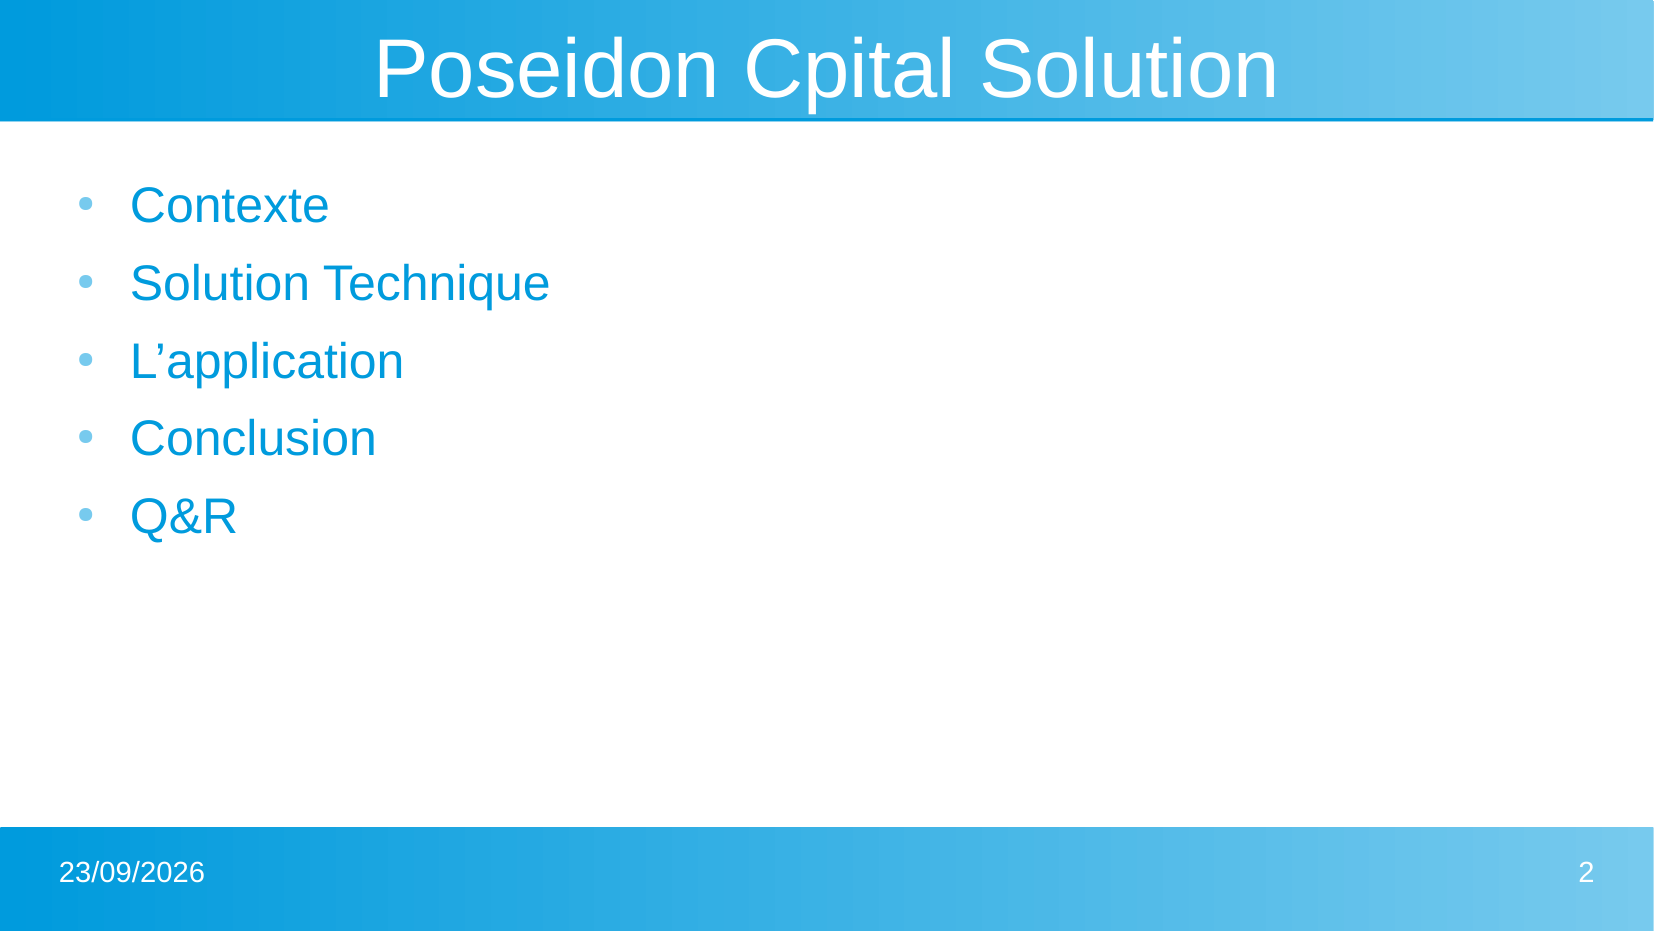

# Poseidon Cpital Solution
Contexte
Solution Technique
L’application
Conclusion
Q&R
2